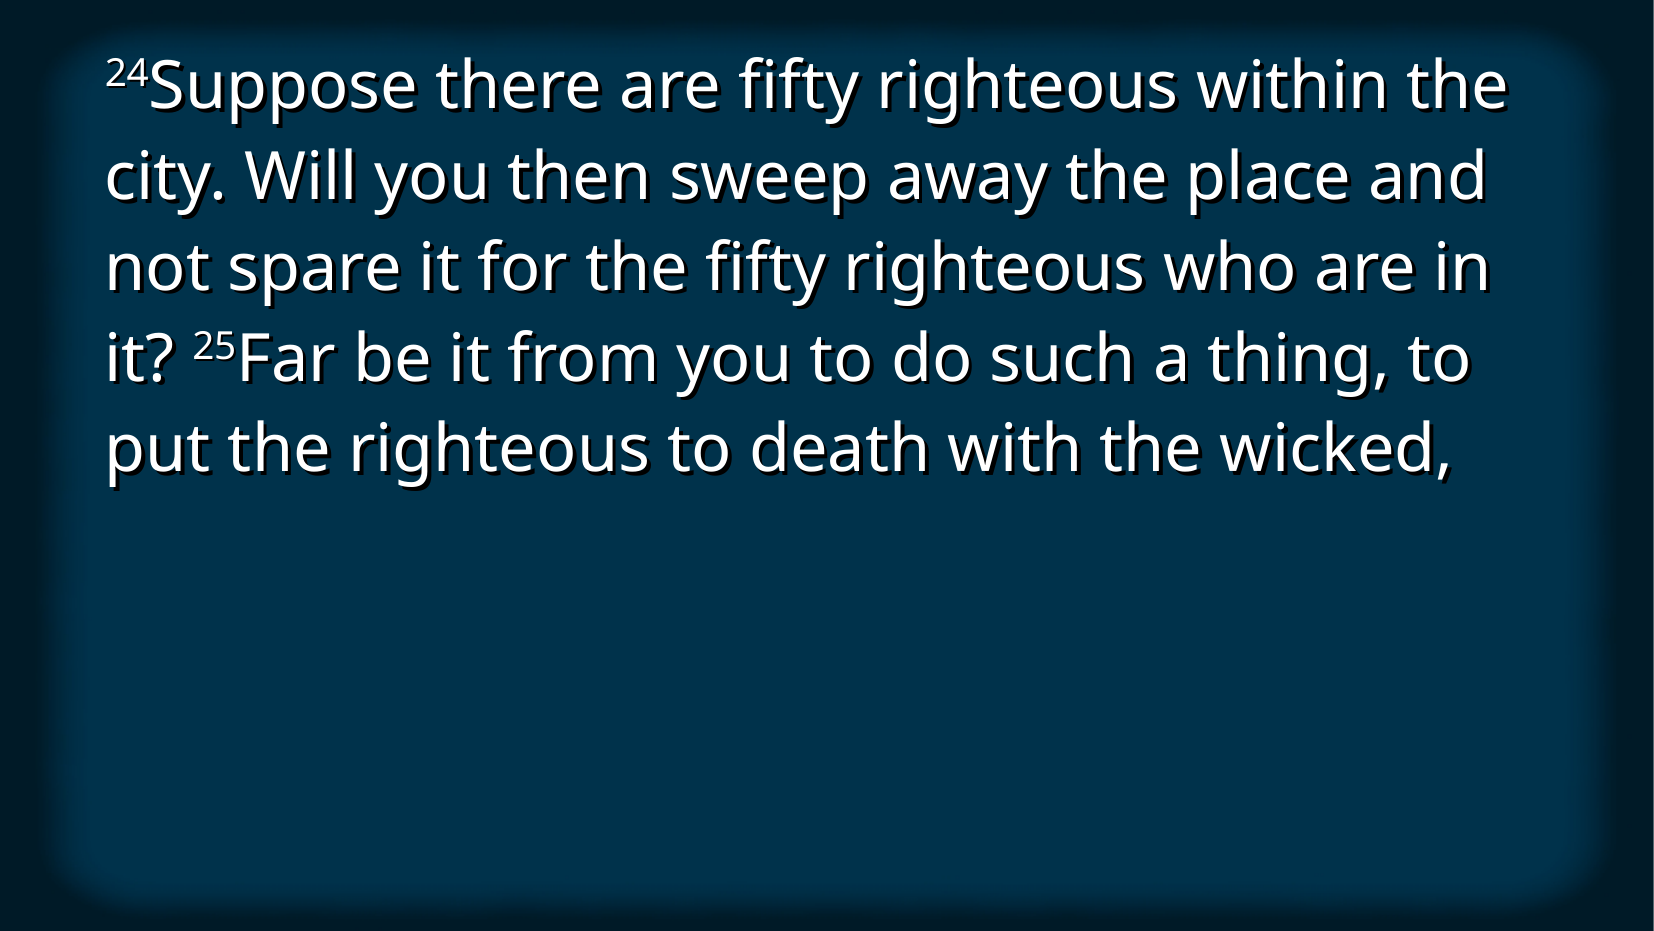

24Suppose there are fifty righteous within the city. Will you then sweep away the place and not spare it for the fifty righteous who are in it? 25Far be it from you to do such a thing, to put the righteous to death with the wicked,